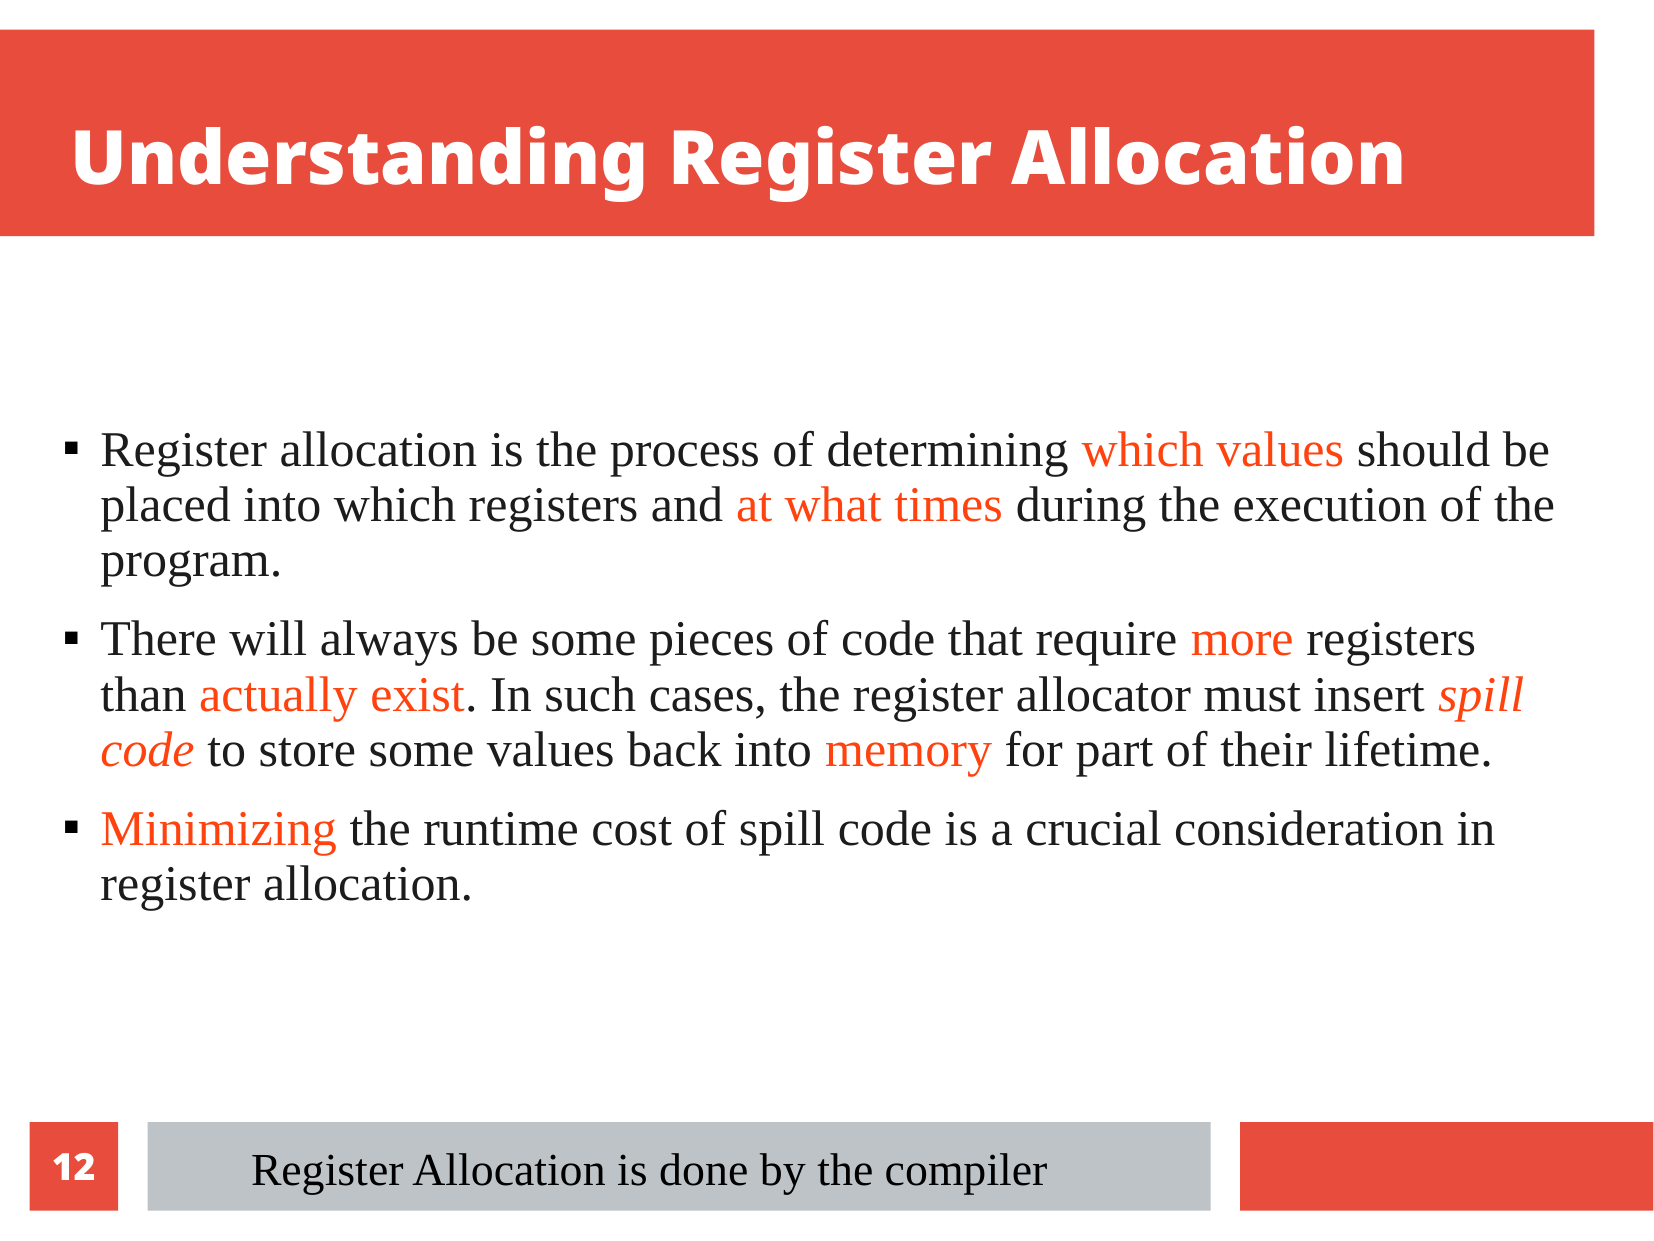

# Understanding Register Allocation
Register allocation is the process of determining which values should be placed into which registers and at what times during the execution of the program.
There will always be some pieces of code that require more registers than actually exist. In such cases, the register allocator must insert spill code to store some values back into memory for part of their lifetime.
Minimizing the runtime cost of spill code is a crucial consideration in register allocation.
12
Register Allocation is done by the compiler